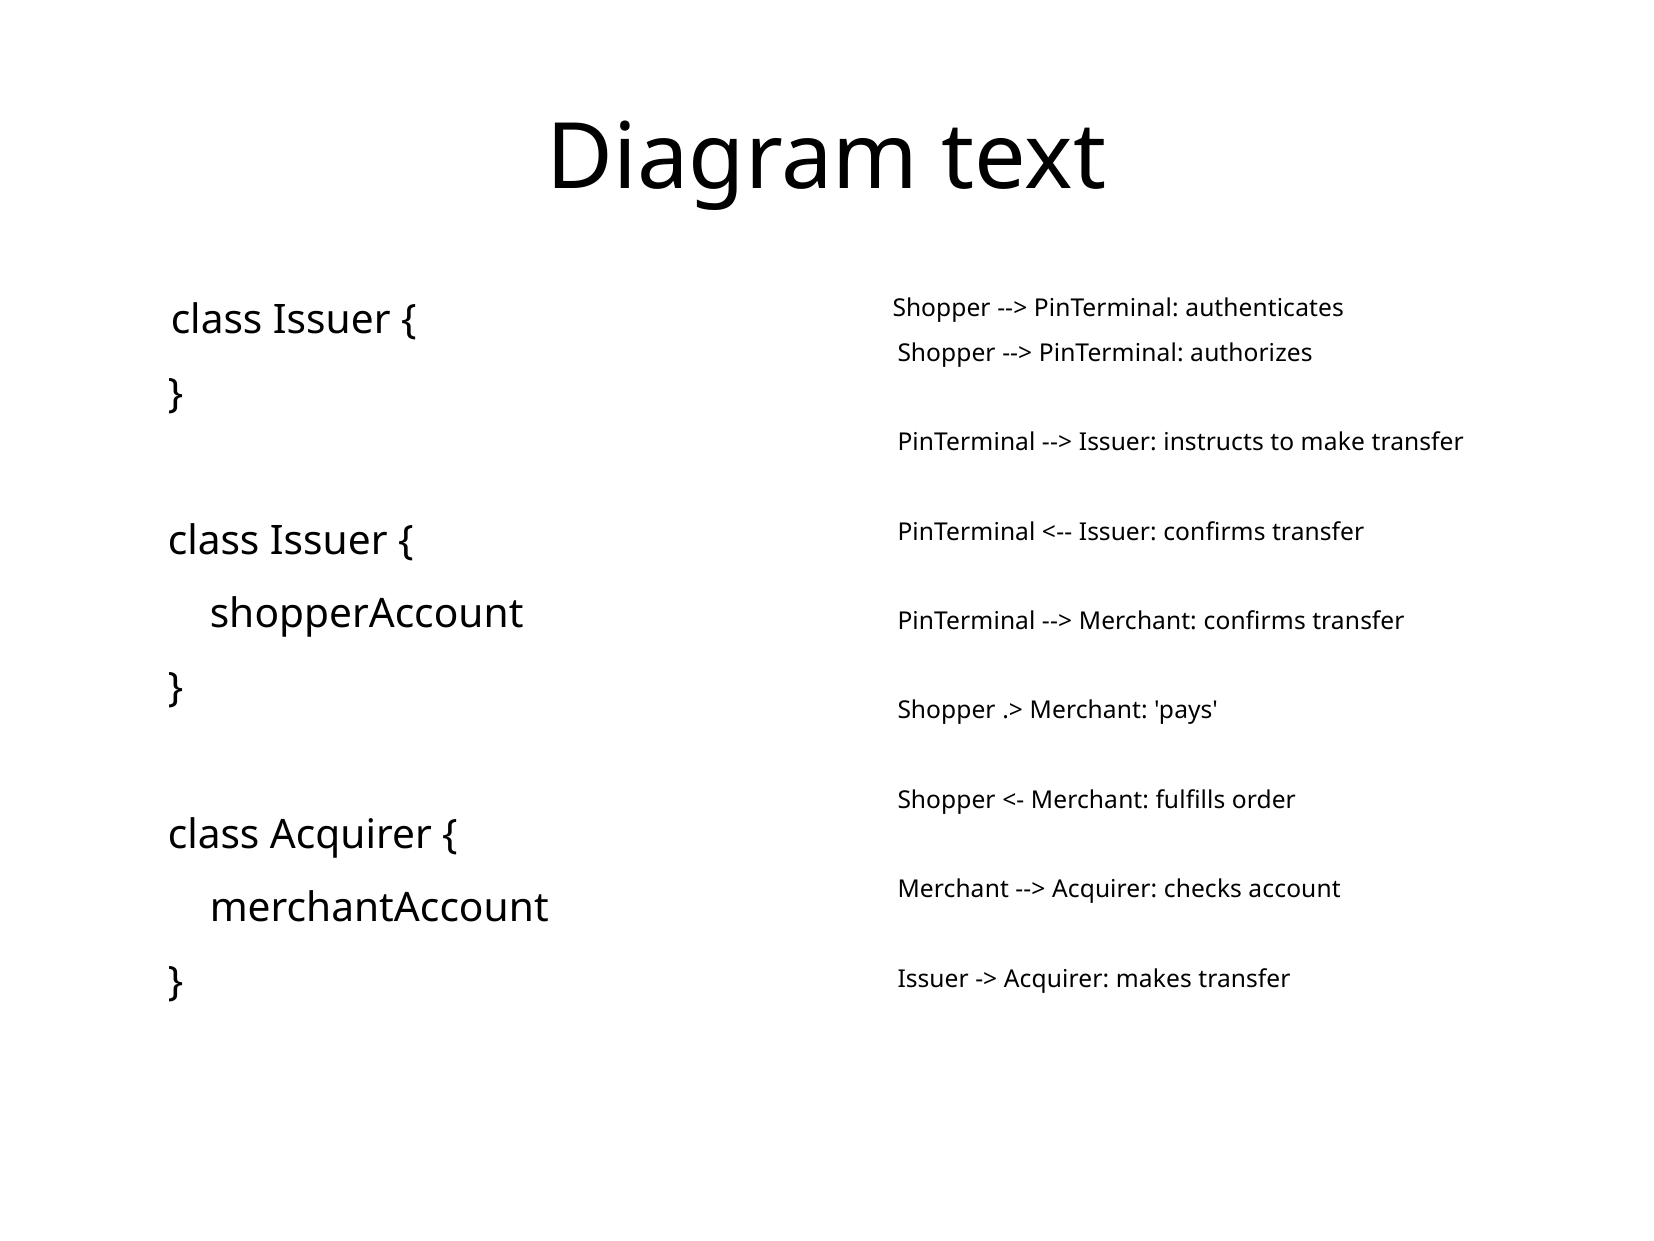

# Diagram text
 class Issuer {
 }
 class Issuer {
 shopperAccount
 }
 class Acquirer {
 merchantAccount
 }
 Shopper --> PinTerminal: authenticates
 Shopper --> PinTerminal: authorizes
 PinTerminal --> Issuer: instructs to make transfer
 PinTerminal <-- Issuer: confirms transfer
 PinTerminal --> Merchant: confirms transfer
 Shopper .> Merchant: 'pays'
 Shopper <- Merchant: fulfills order
 Merchant --> Acquirer: checks account
 Issuer -> Acquirer: makes transfer